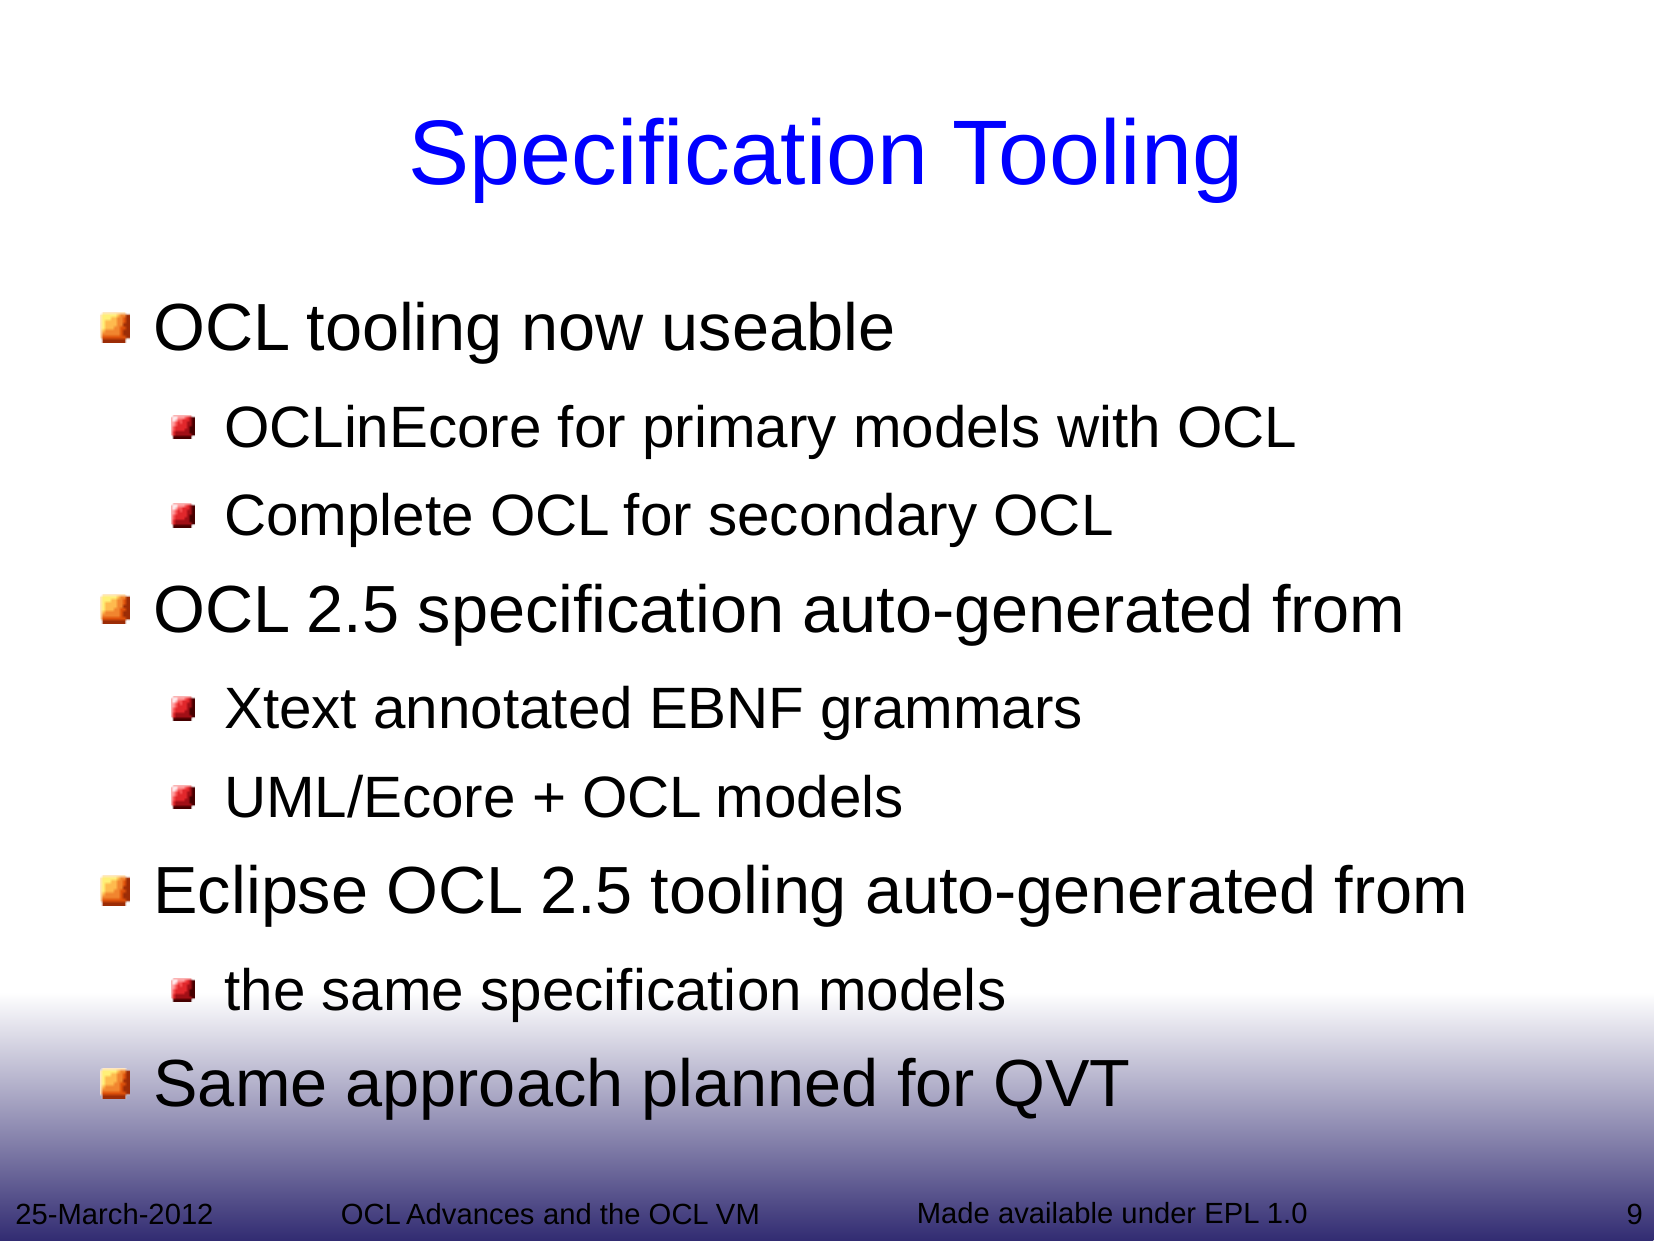

# Specification Tooling
OCL tooling now useable
OCLinEcore for primary models with OCL
Complete OCL for secondary OCL
OCL 2.5 specification auto-generated from
Xtext annotated EBNF grammars
UML/Ecore + OCL models
Eclipse OCL 2.5 tooling auto-generated from
the same specification models
Same approach planned for QVT
25-March-2012
OCL Advances and the OCL VM
9